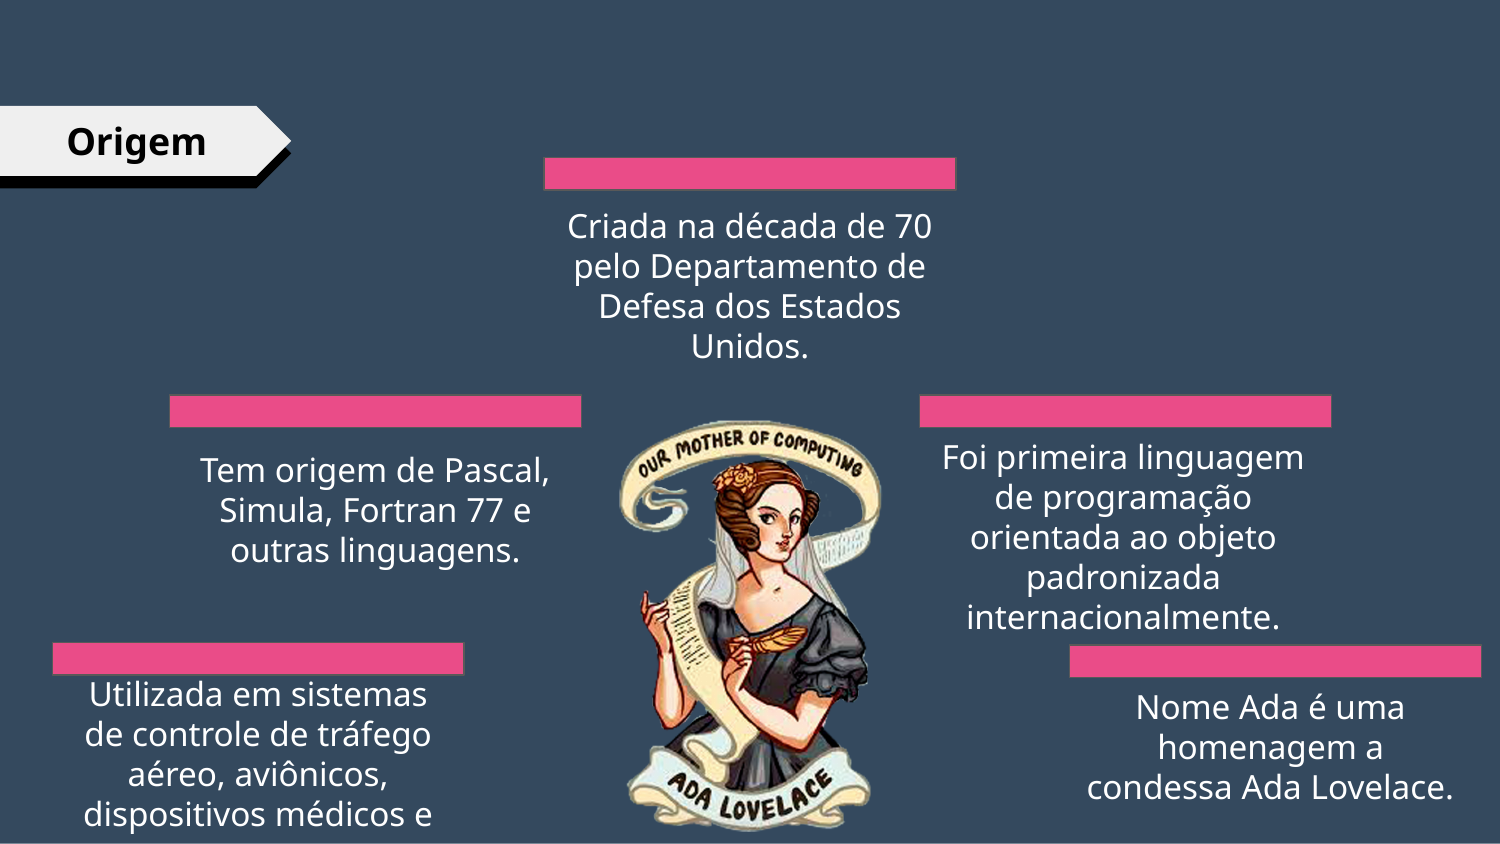

Origem
Origem
Criada na década de 70 pelo Departamento de Defesa dos Estados Unidos.
Foi primeira linguagem de programação orientada ao objeto padronizada internacionalmente.
Tem origem de Pascal, Simula, Fortran 77 e outras linguagens.
Utilizada em sistemas de controle de tráfego aéreo, aviônicos, dispositivos médicos e etc
Nome Ada é uma homenagem a condessa Ada Lovelace.